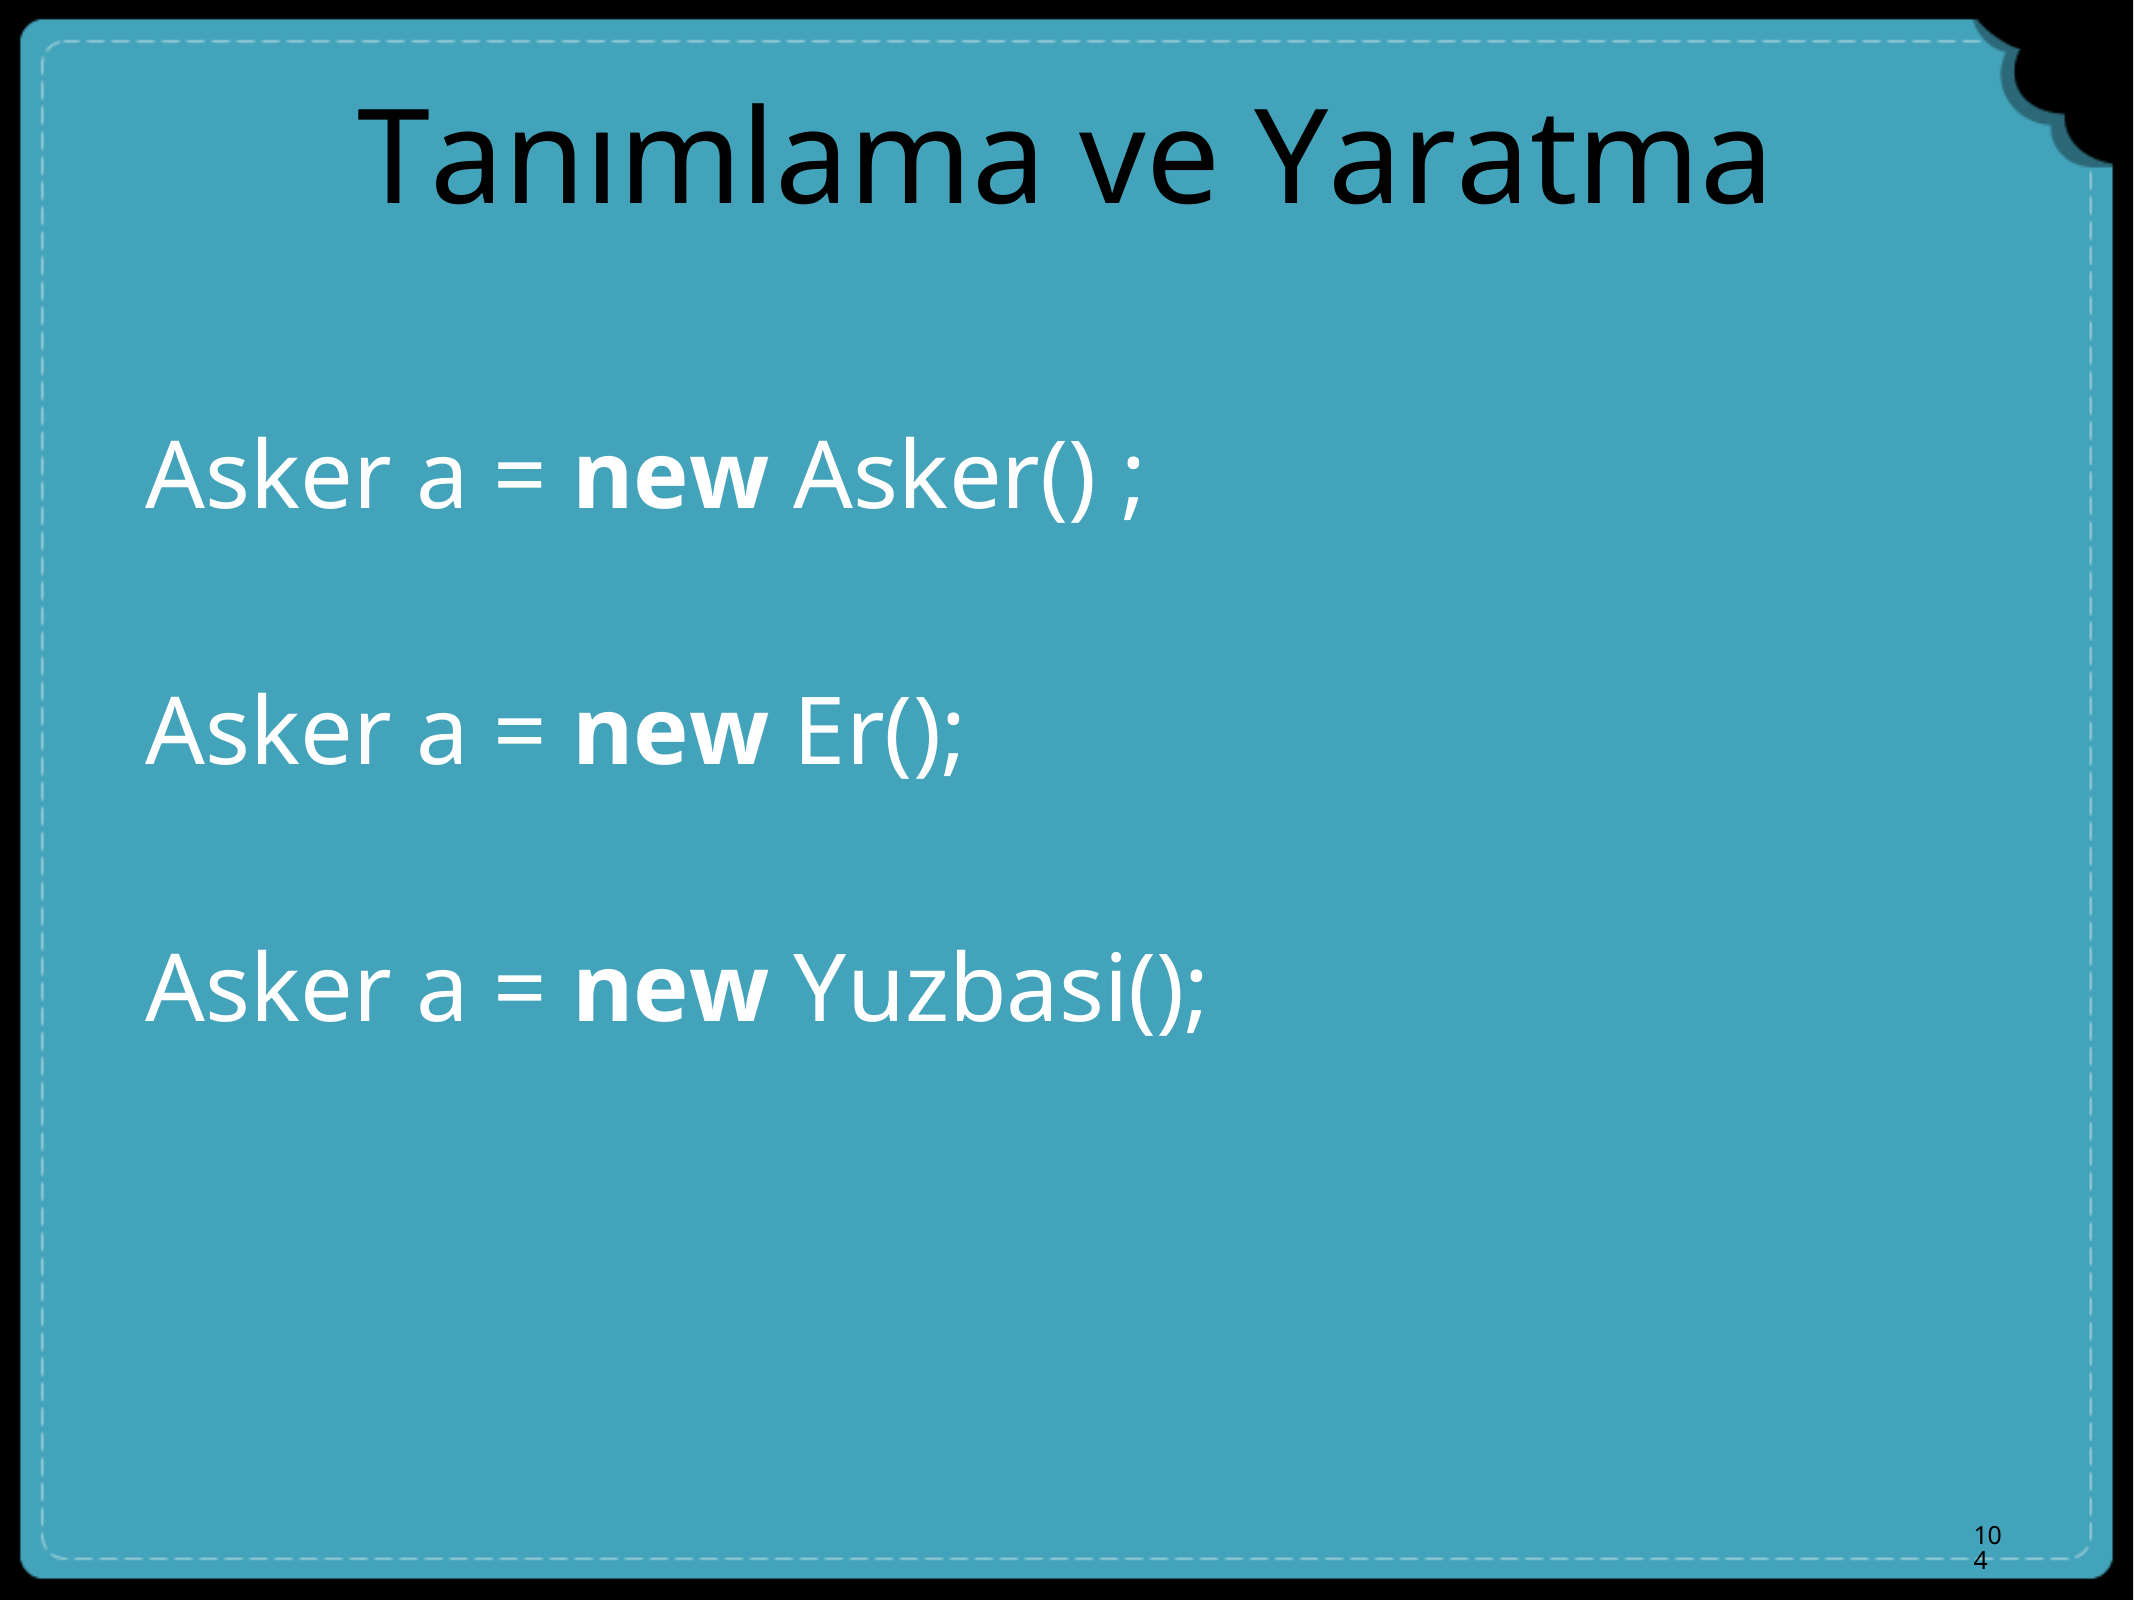

# Tanımlama ve Yaratma
 Asker a = new Asker() ;
 Asker a = new Er();
 Asker a = new Yuzbasi();
104